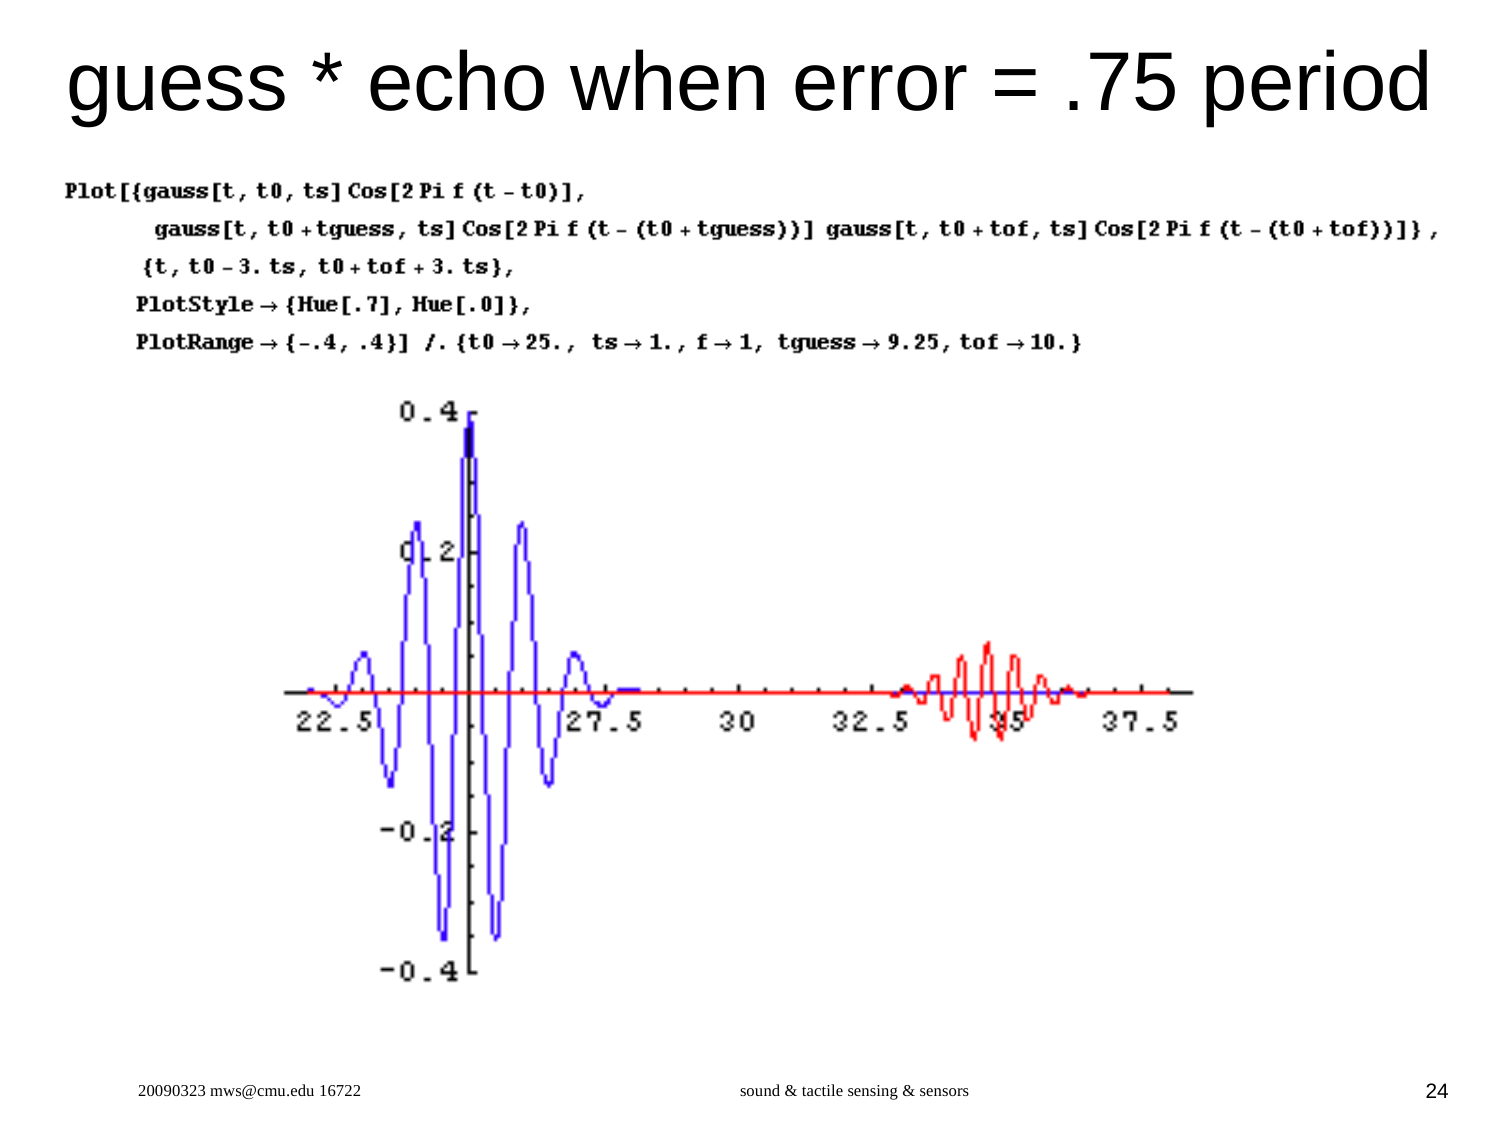

# guess * echo when error = .75 period
24
20090323 mws@cmu.edu 16722
sound & tactile sensing & sensors